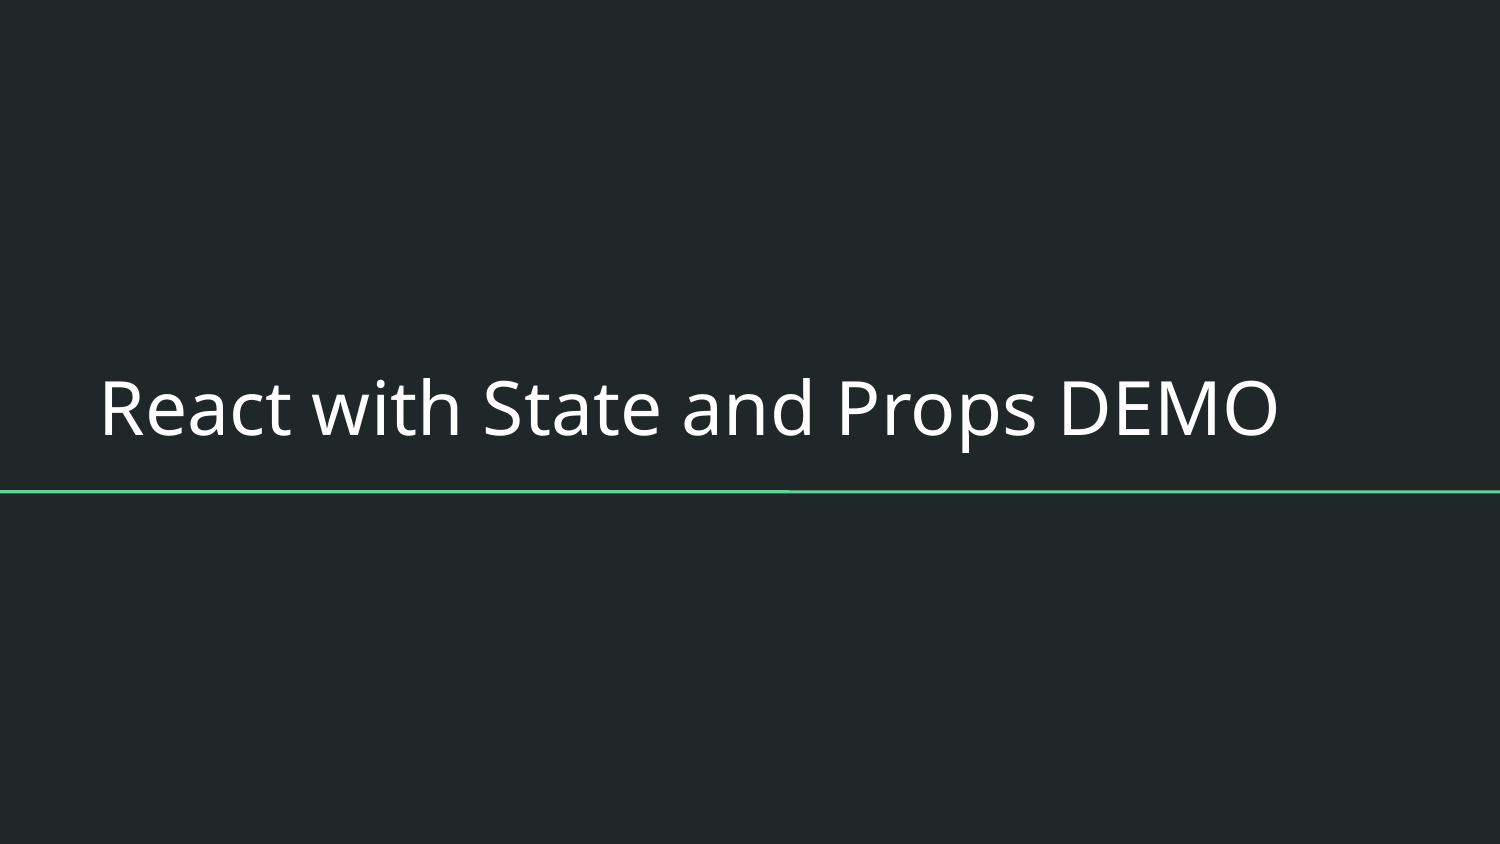

# React with State and Props DEMO